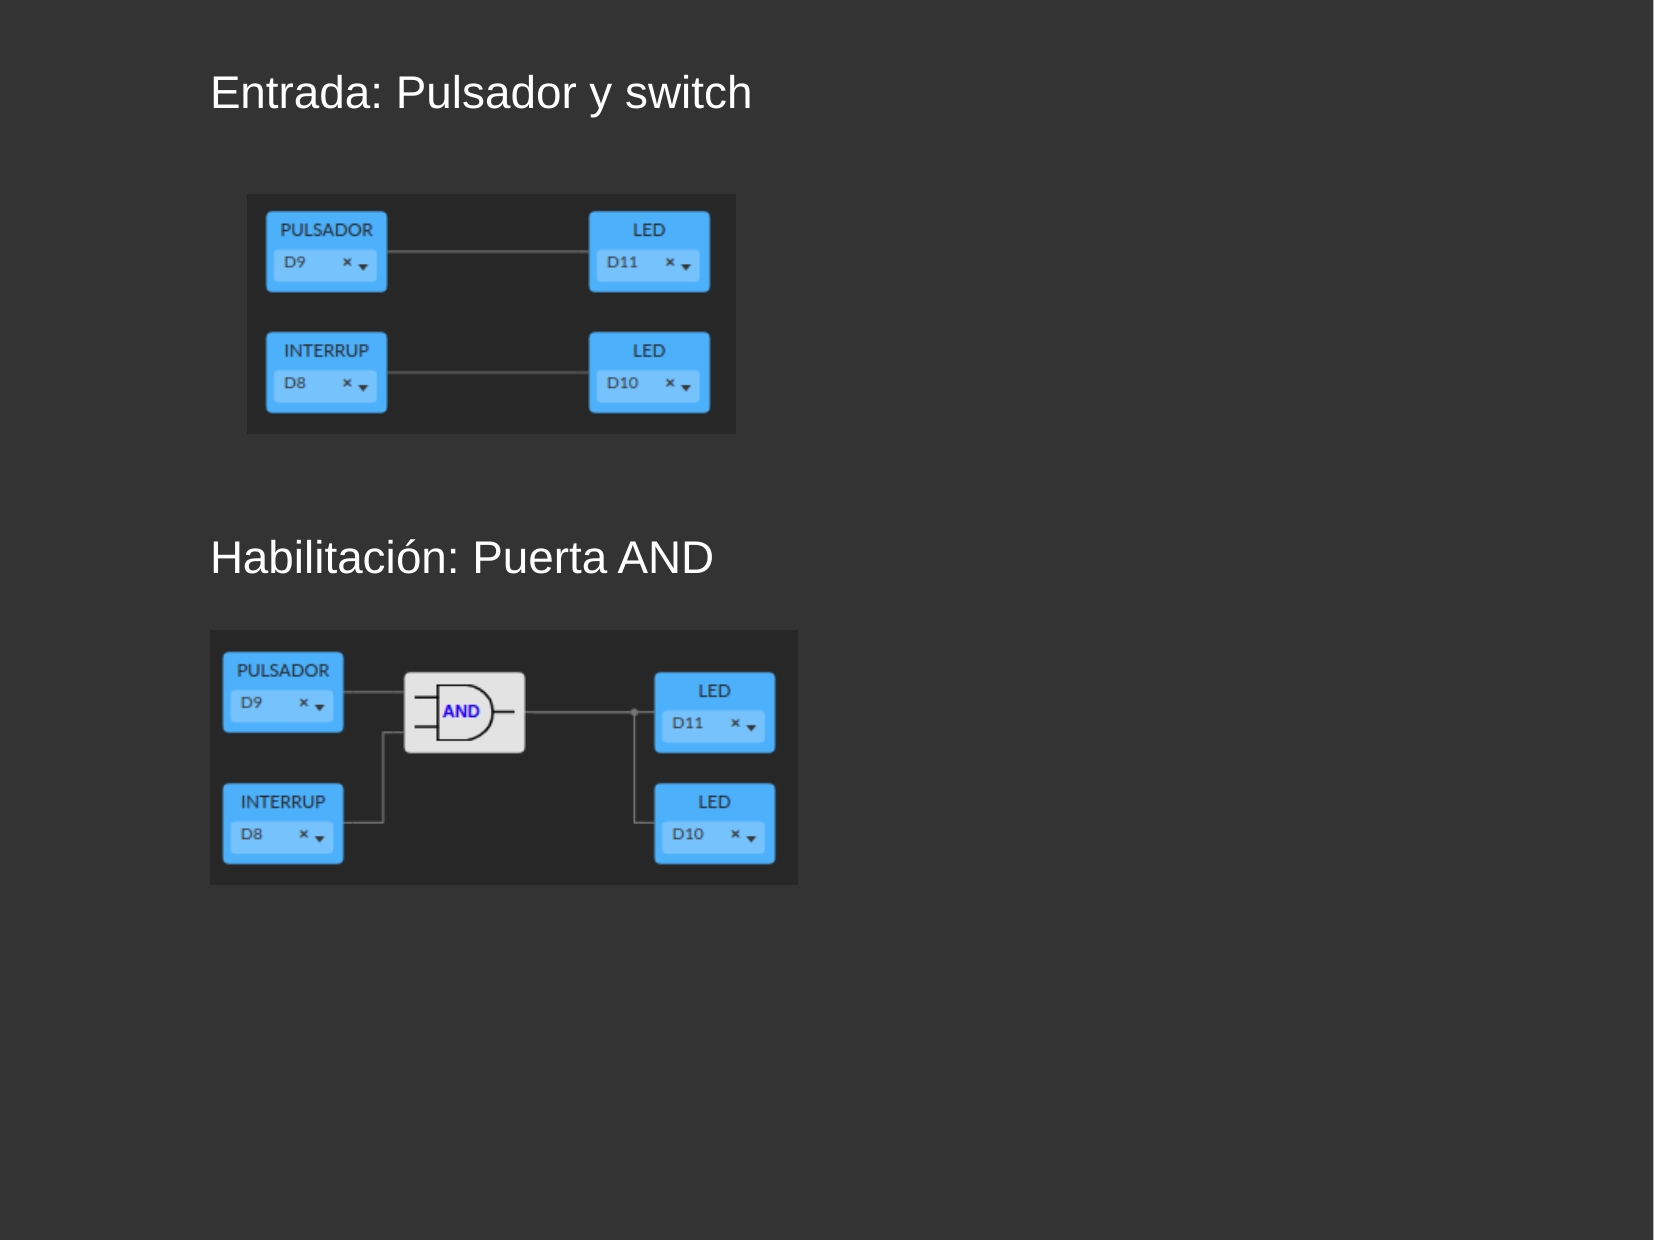

Entrada: Pulsador y switch
Habilitación: Puerta AND